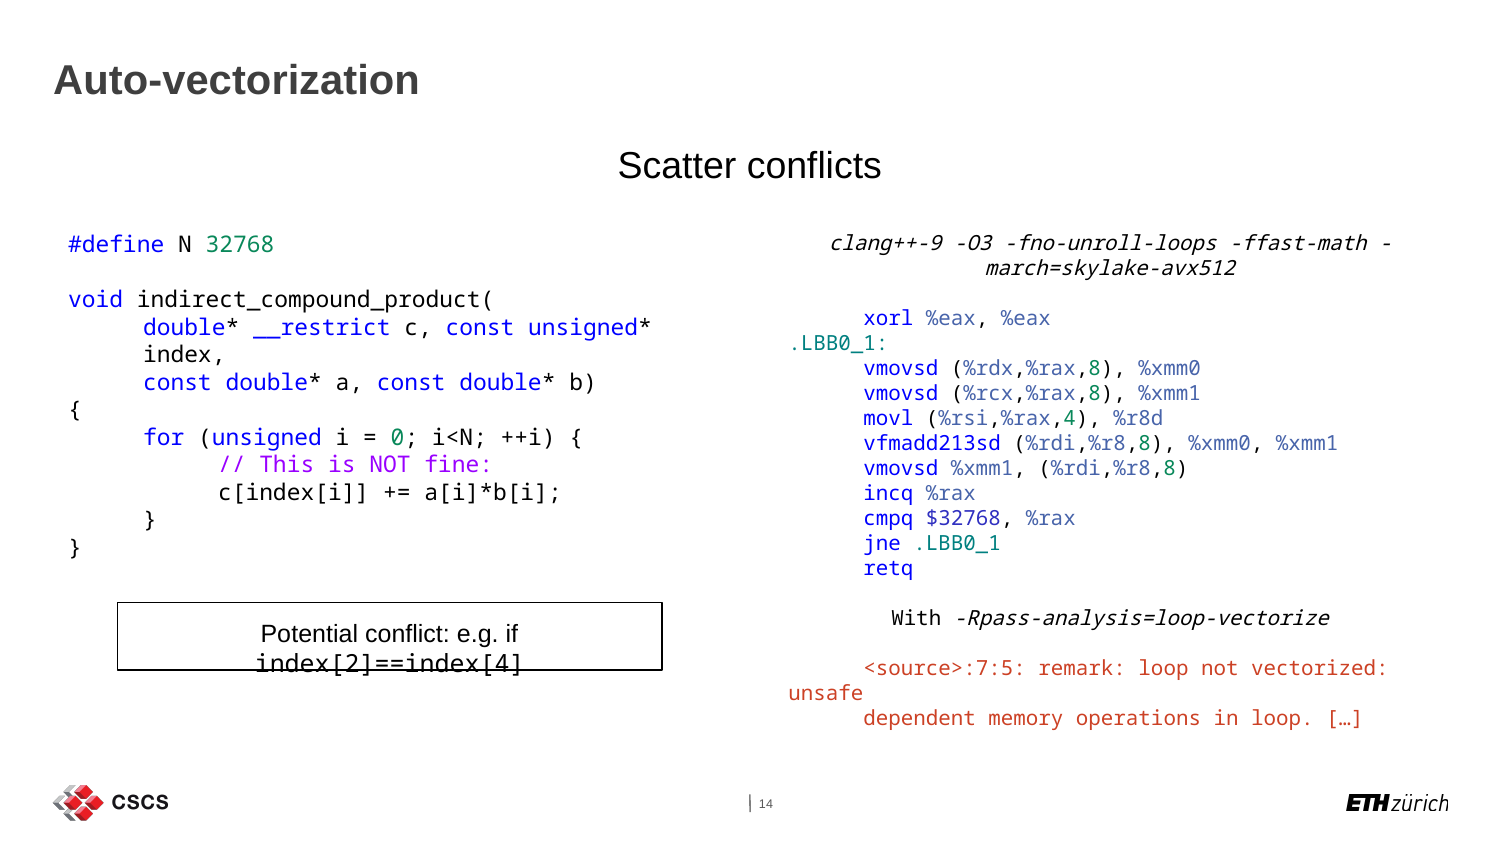

Auto-vectorization
# Scatter conflicts
#define N 32768
void indirect_compound_product(
double* __restrict c, const unsigned* index,
const double* a, const double* b)
{
for (unsigned i = 0; i<N; ++i) {
	// This is NOT fine:
c[index[i]] += a[i]*b[i];
}
}
clang++-9 -O3 -fno-unroll-loops -ffast-math -march=skylake-avx512
xorl %eax, %eax
.LBB0_1:
vmovsd (%rdx,%rax,8), %xmm0
vmovsd (%rcx,%rax,8), %xmm1
movl (%rsi,%rax,4), %r8d
vfmadd213sd (%rdi,%r8,8), %xmm0, %xmm1
vmovsd %xmm1, (%rdi,%r8,8)
incq %rax
cmpq $32768, %rax
jne .LBB0_1
retq
With -Rpass-analysis=loop-vectorize
	<source>:7:5: remark: loop not vectorized: unsafe
dependent memory operations in loop. […]
Potential conflict: e.g. if index[2]==index[4]